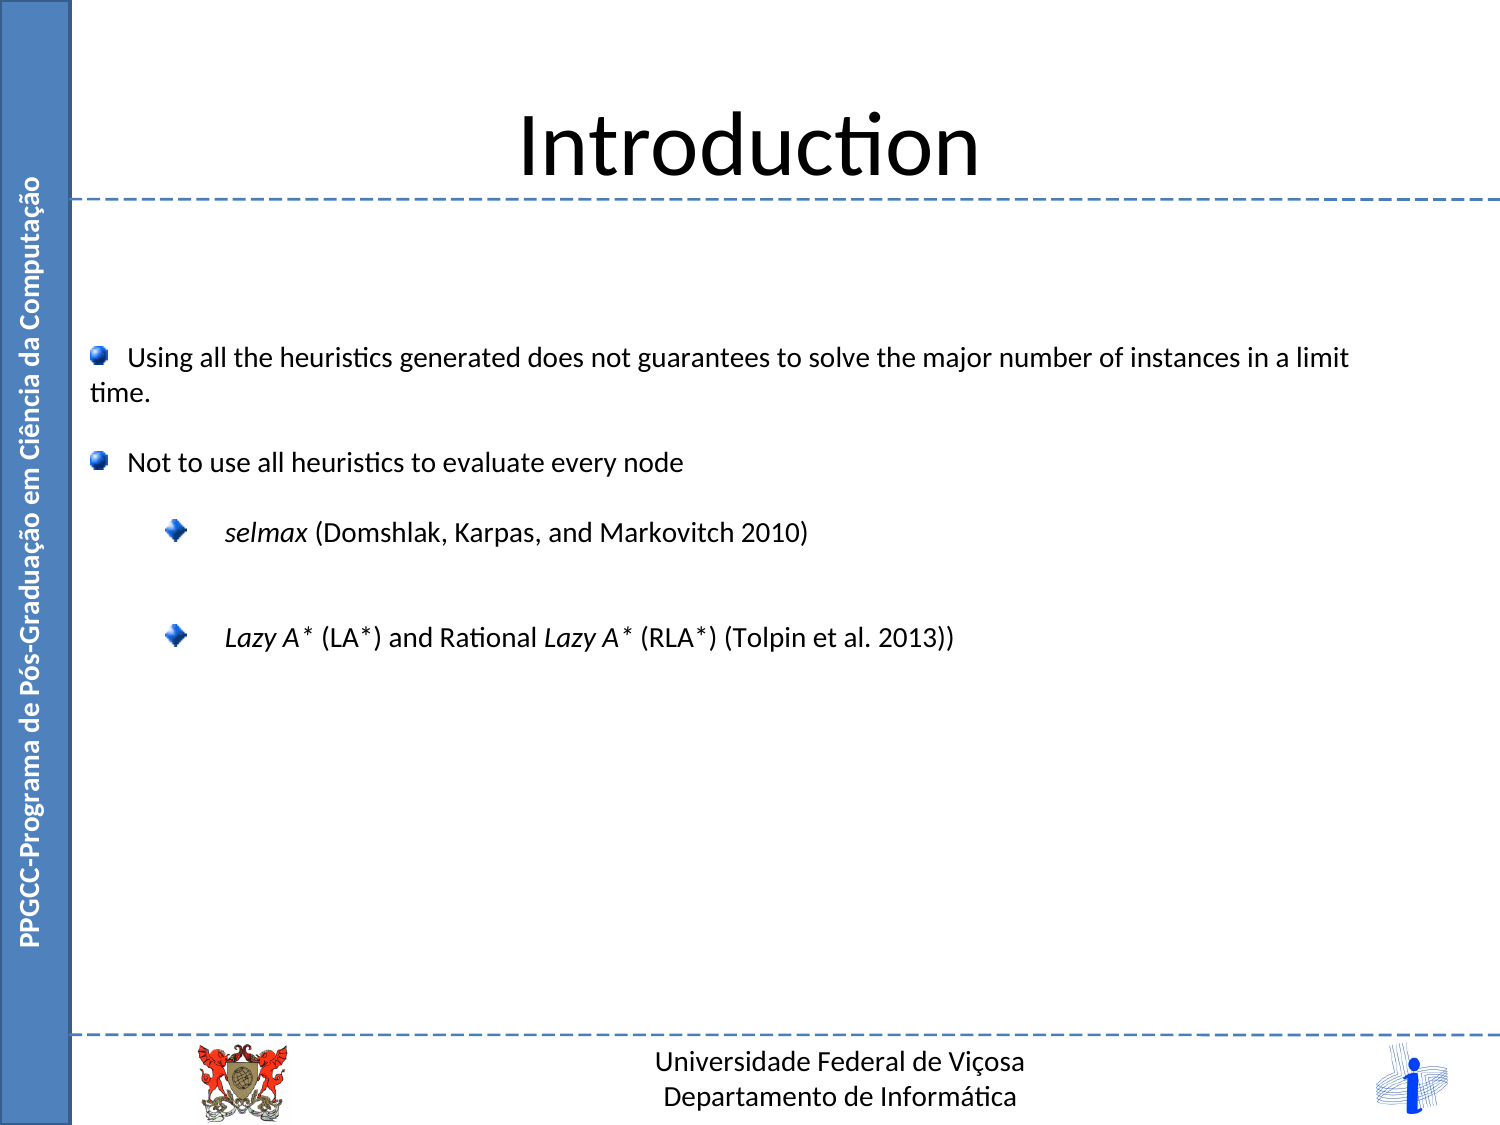

Introduction
 Using all the heuristics generated does not guarantees to solve the major number of instances in a limit time.
 Not to use all heuristics to evaluate every node
 selmax (Domshlak, Karpas, and Markovitch 2010)
 Lazy A* (LA*) and Rational Lazy A* (RLA*) (Tolpin et al. 2013))
PPGCC-Programa de Pós-Graduação em Ciência da Computação
Universidade Federal de Viçosa
Departamento de Informática